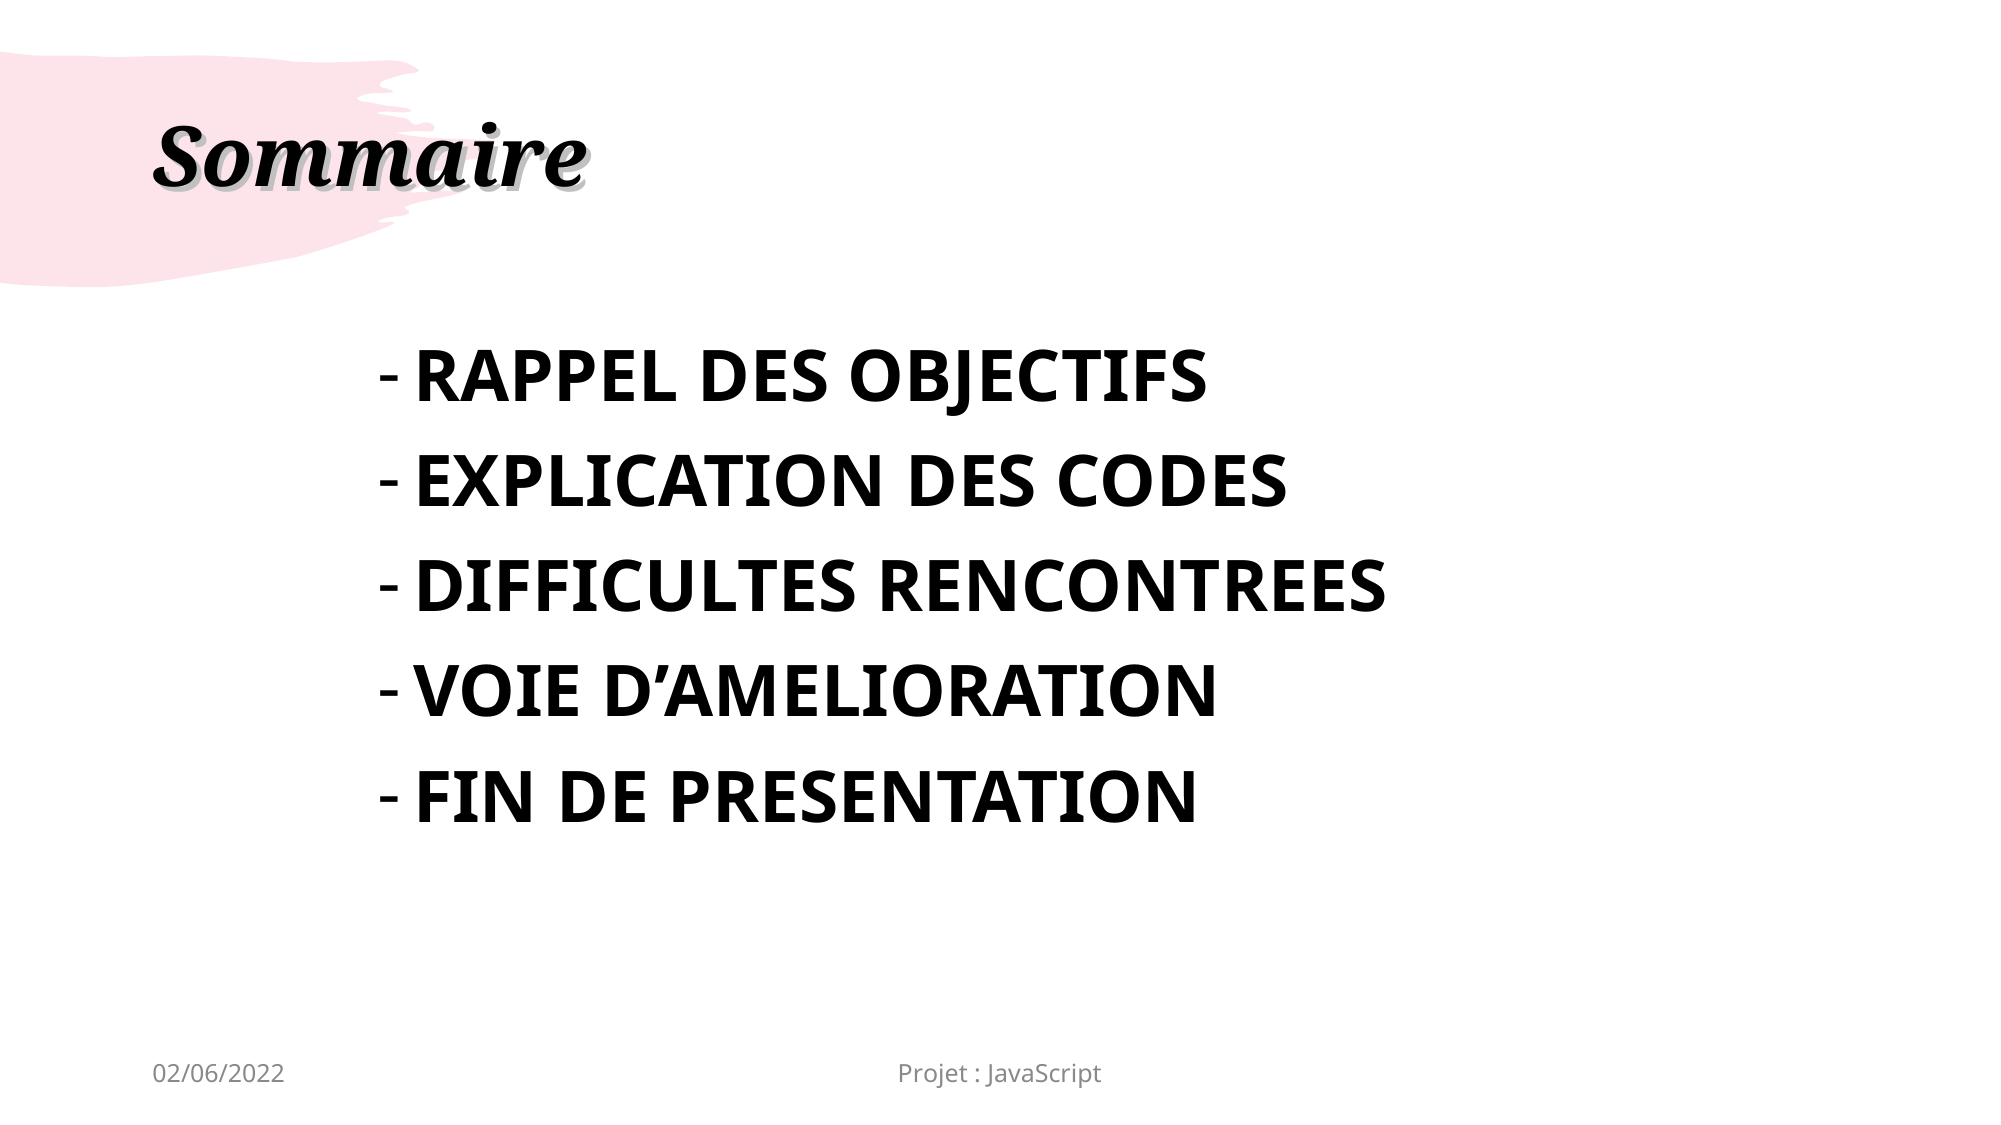

Sommaire
# RAPPEL DES OBJECTIFS
EXPLICATION DES CODES
DIFFICULTES RENCONTREES
VOIE D’AMELIORATION
FIN DE PRESENTATION
02/06/2022
Projet : JavaScript